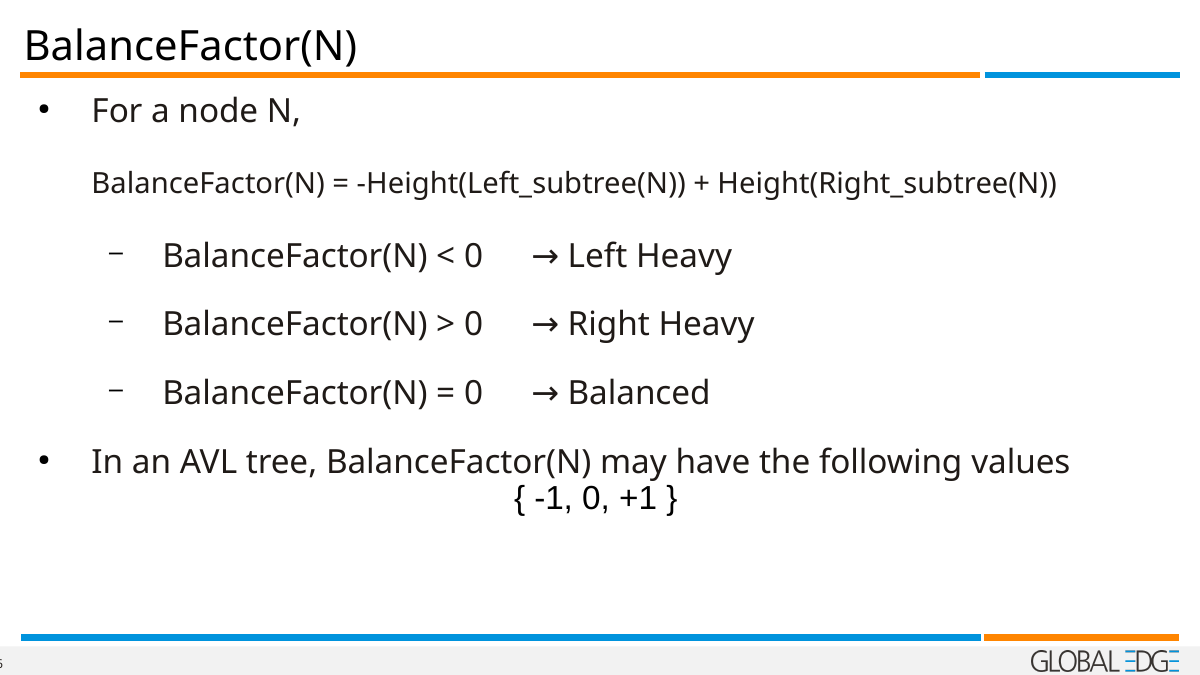

# BalanceFactor(N)
For a node N,
BalanceFactor(N) = -Height(Left_subtree(N)) + Height(Right_subtree(N))
BalanceFactor(N) < 0 	→ Left Heavy
BalanceFactor(N) > 0 	→ Right Heavy
BalanceFactor(N) = 0 	→ Balanced
In an AVL tree, BalanceFactor(N) may have the following values
{ -1, 0, +1 }